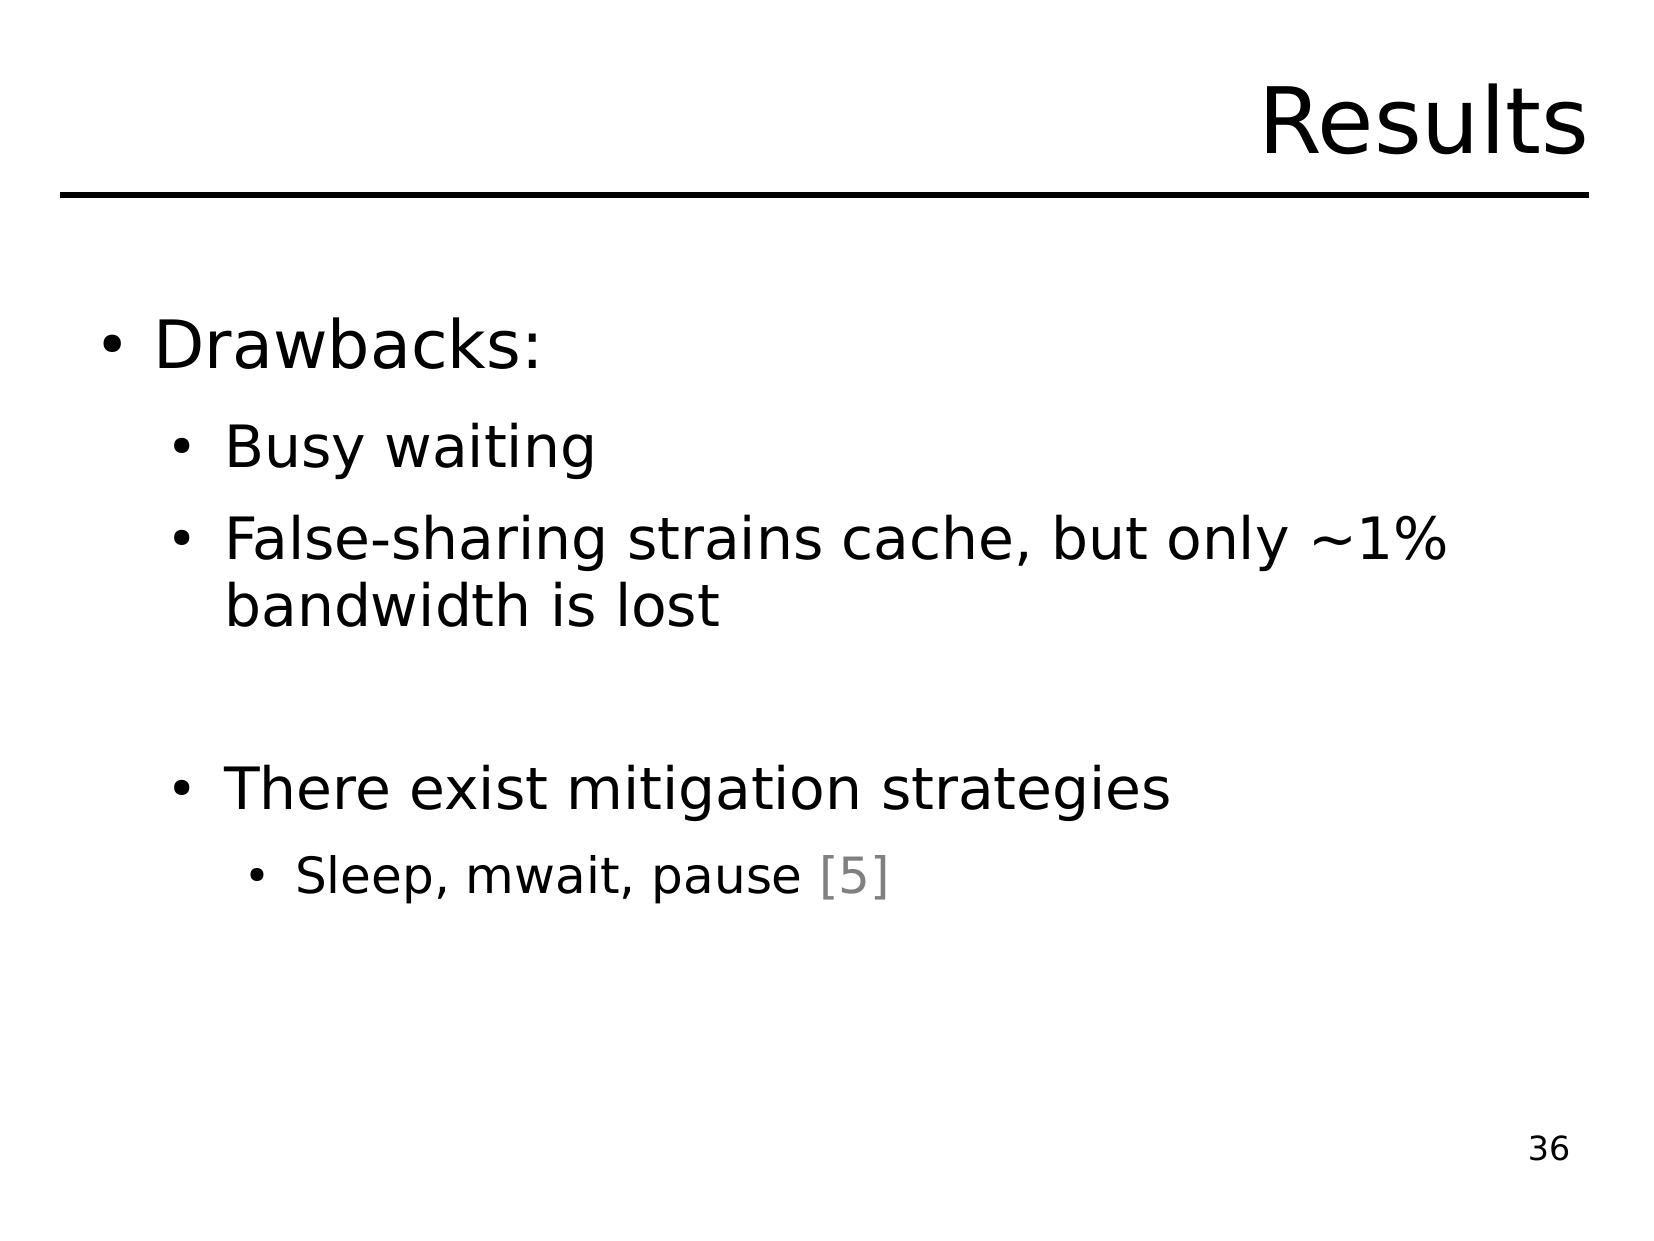

# Results
Drawbacks:
Busy waiting
False-sharing strains cache, but only ~1% bandwidth is lost
There exist mitigation strategies
Sleep, mwait, pause [5]
36